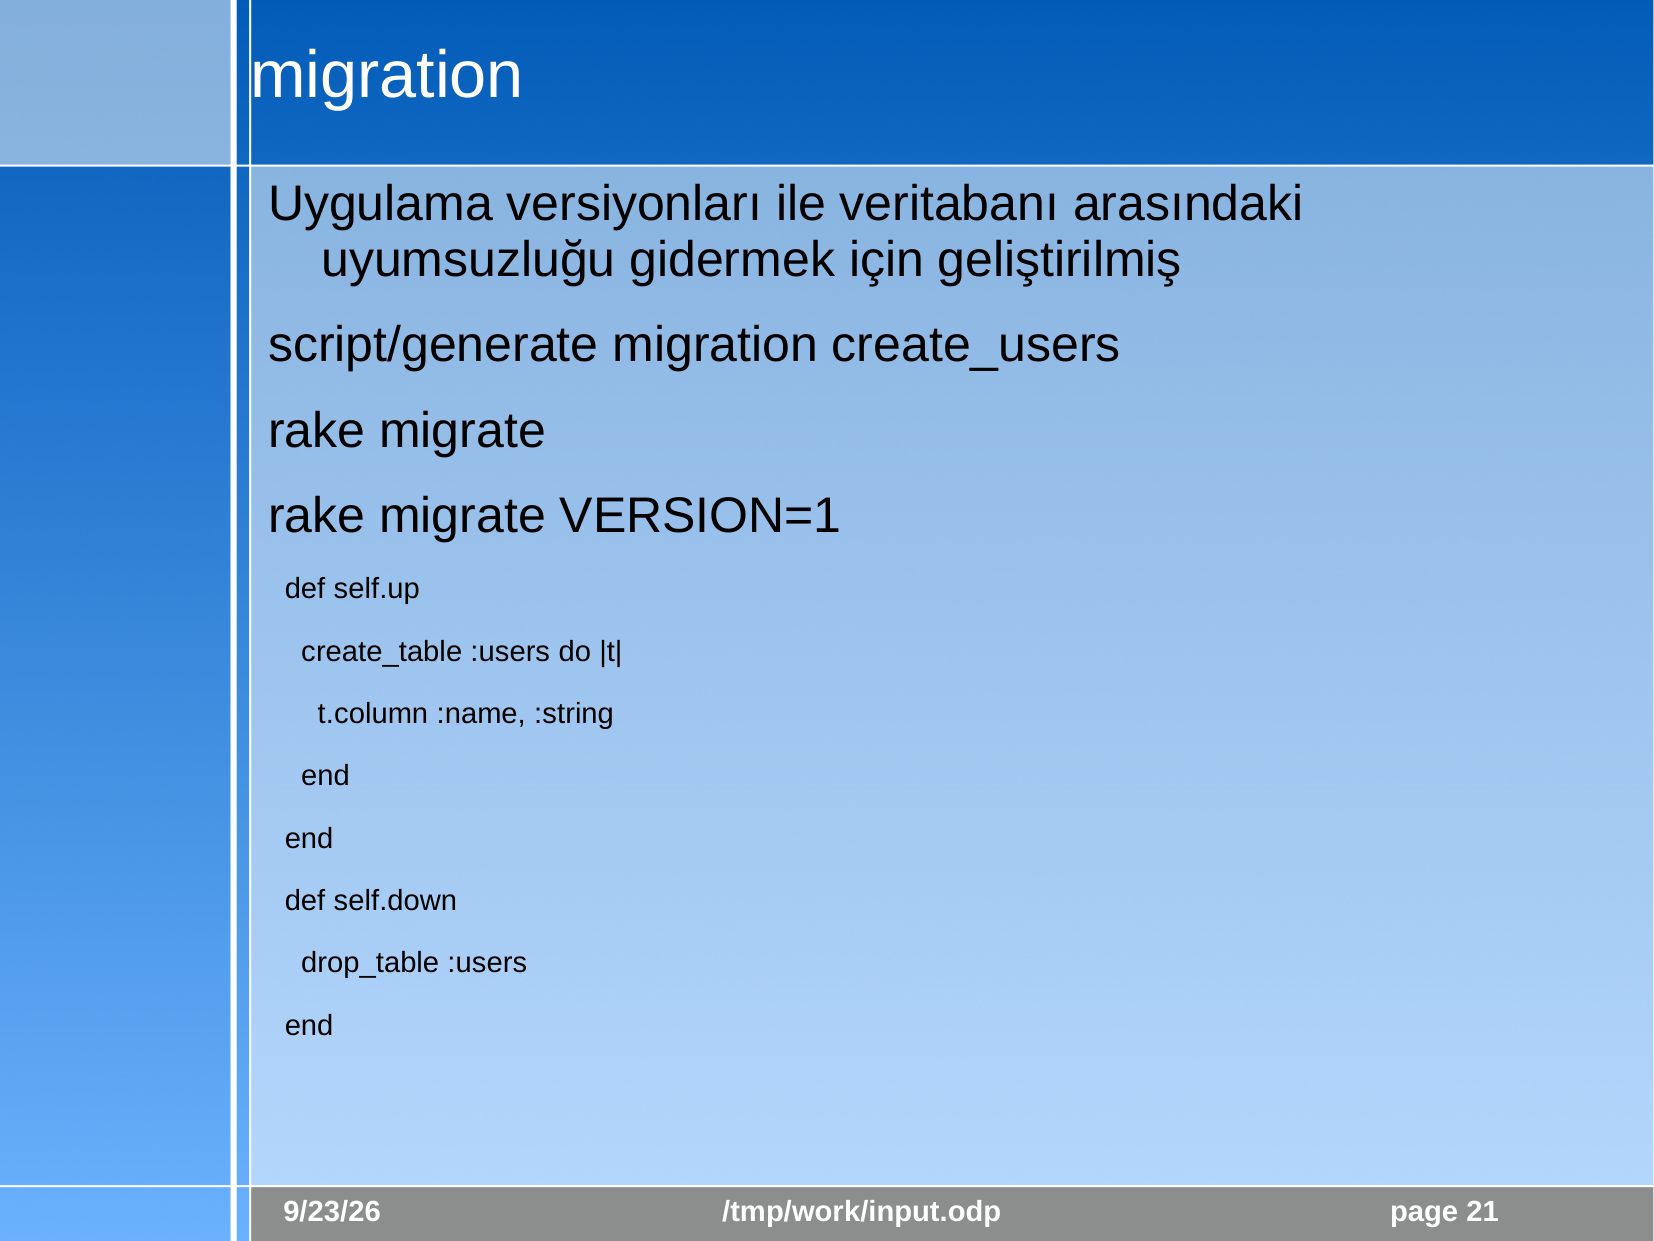

# migration
Uygulama versiyonları ile veritabanı arasındaki uyumsuzluğu gidermek için geliştirilmiş
script/generate migration create_users
rake migrate
rake migrate VERSION=1
 def self.up
 create_table :users do |t|
 t.column :name, :string
 end
 end
 def self.down
 drop_table :users
 end